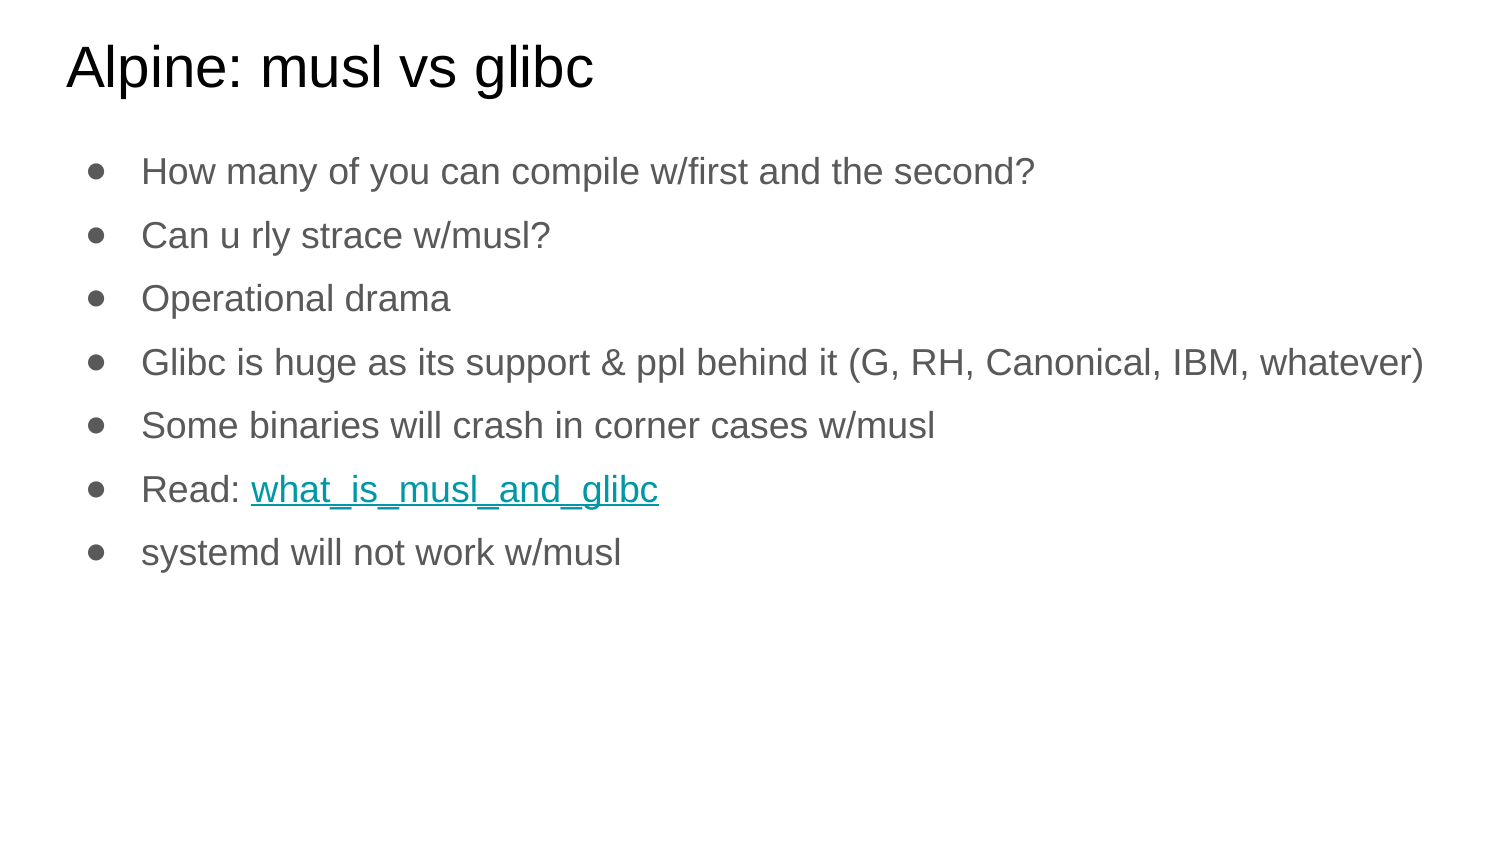

# Alpine: musl vs glibc
How many of you can compile w/first and the second?
Can u rly strace w/musl?
Operational drama
Glibc is huge as its support & ppl behind it (G, RH, Canonical, IBM, whatever)
Some binaries will crash in corner cases w/musl
Read: what_is_musl_and_glibc
systemd will not work w/musl